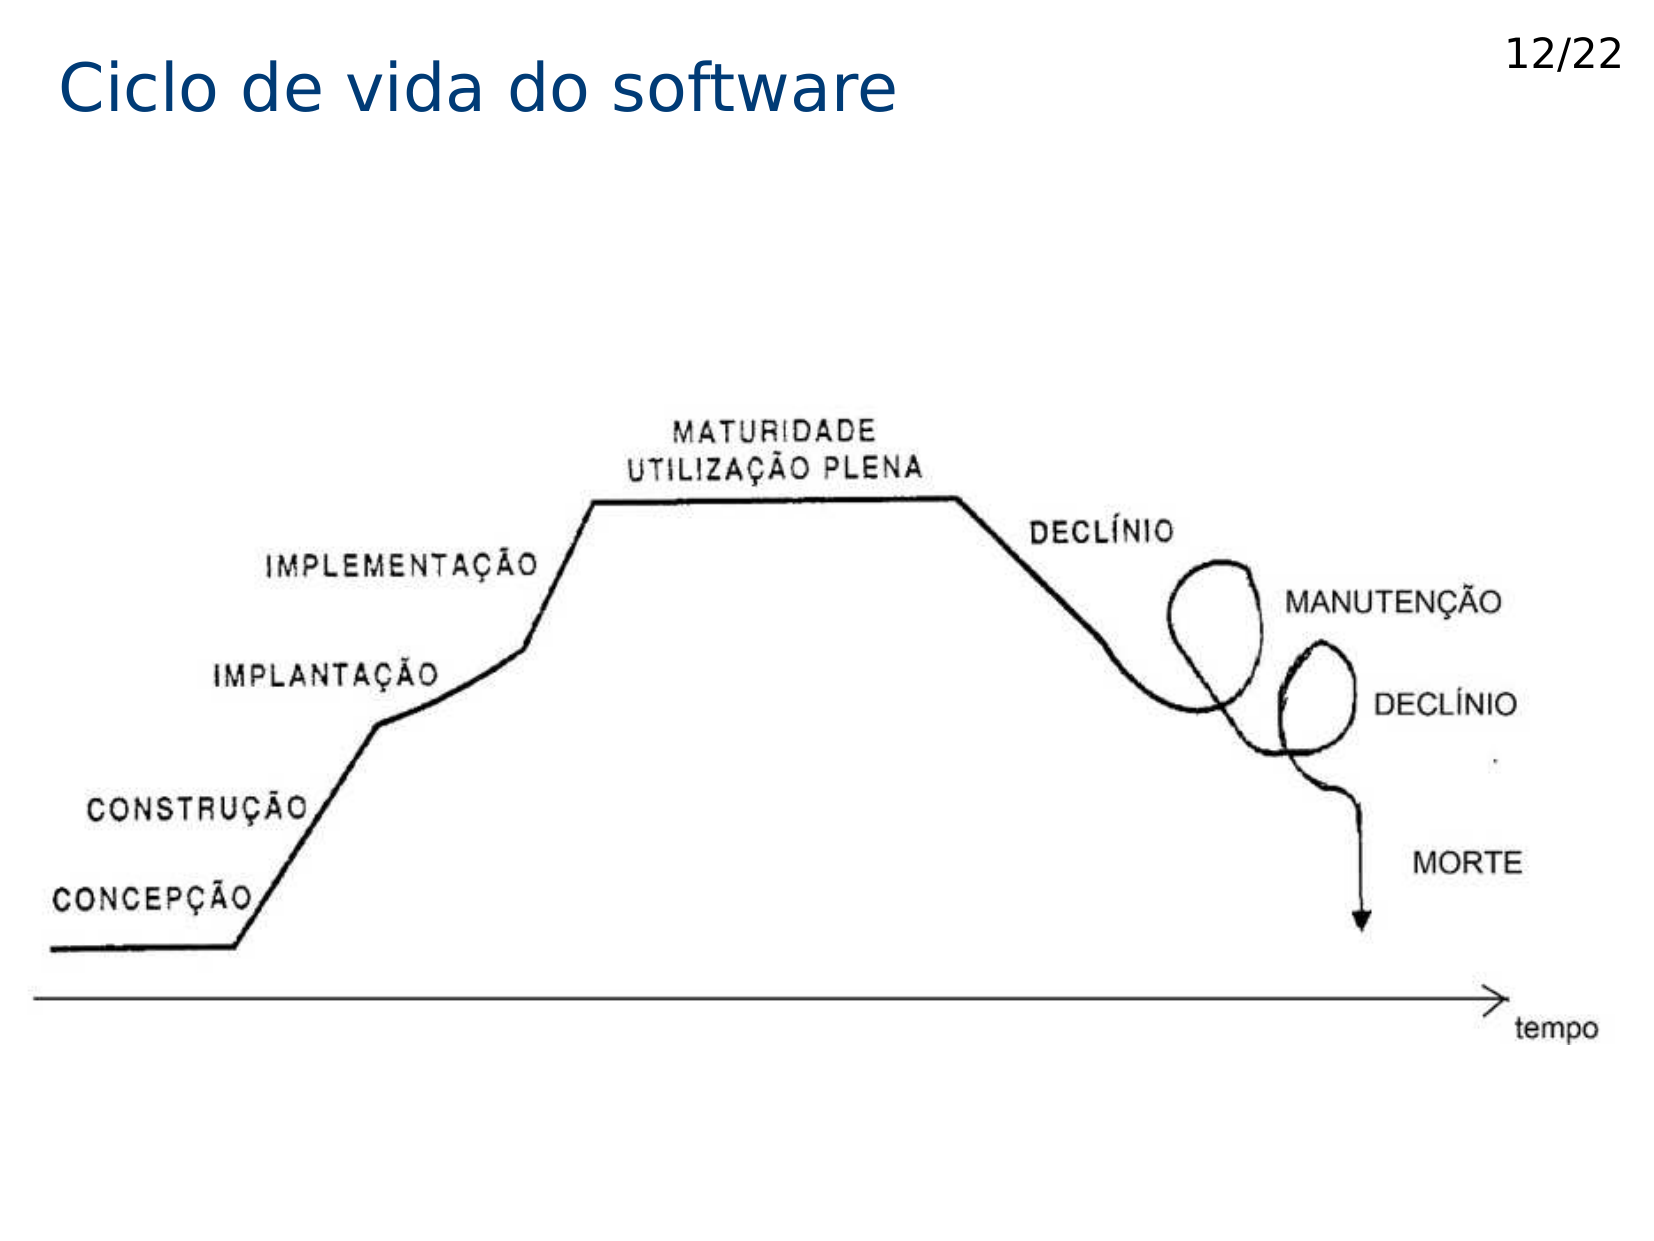

# Ciclo de vida do software
12